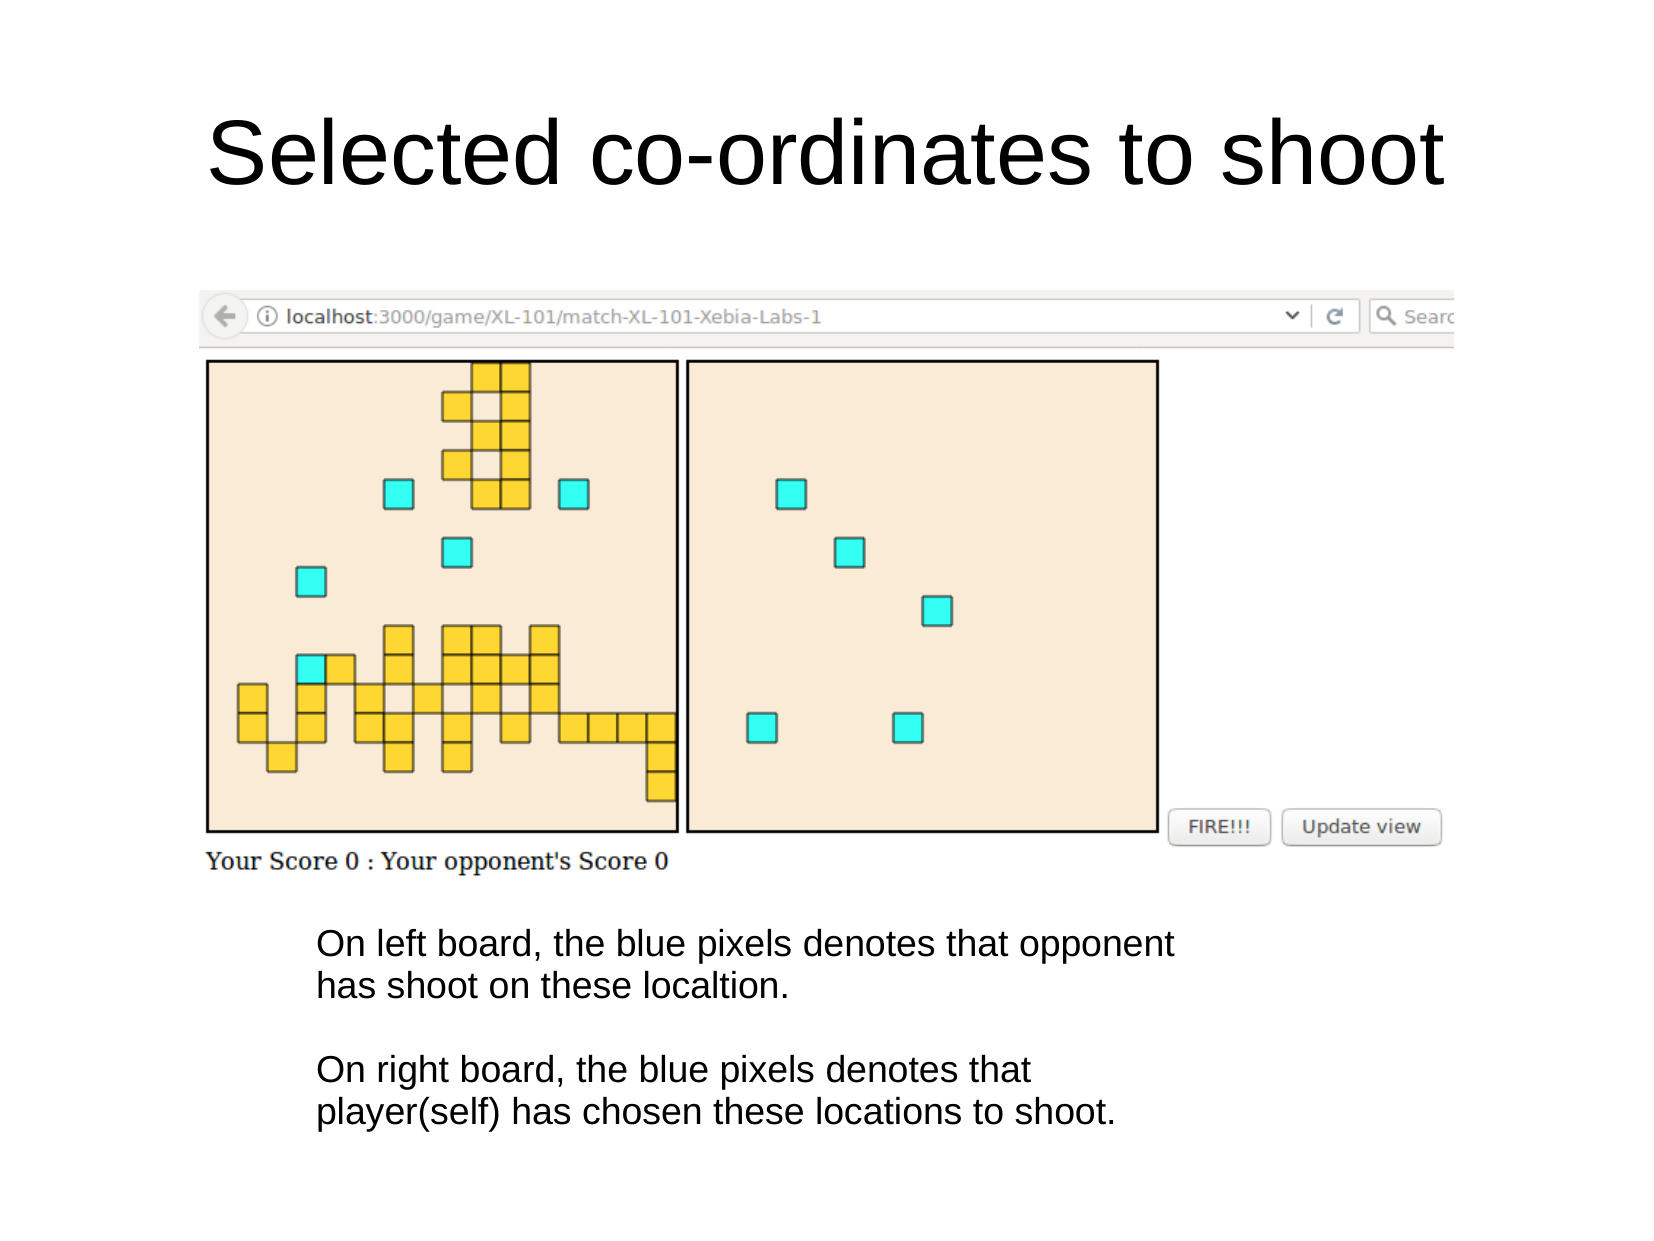

# Selected co-ordinates to shoot
On left board, the blue pixels denotes that opponent
has shoot on these localtion.
On right board, the blue pixels denotes that
player(self) has chosen these locations to shoot.